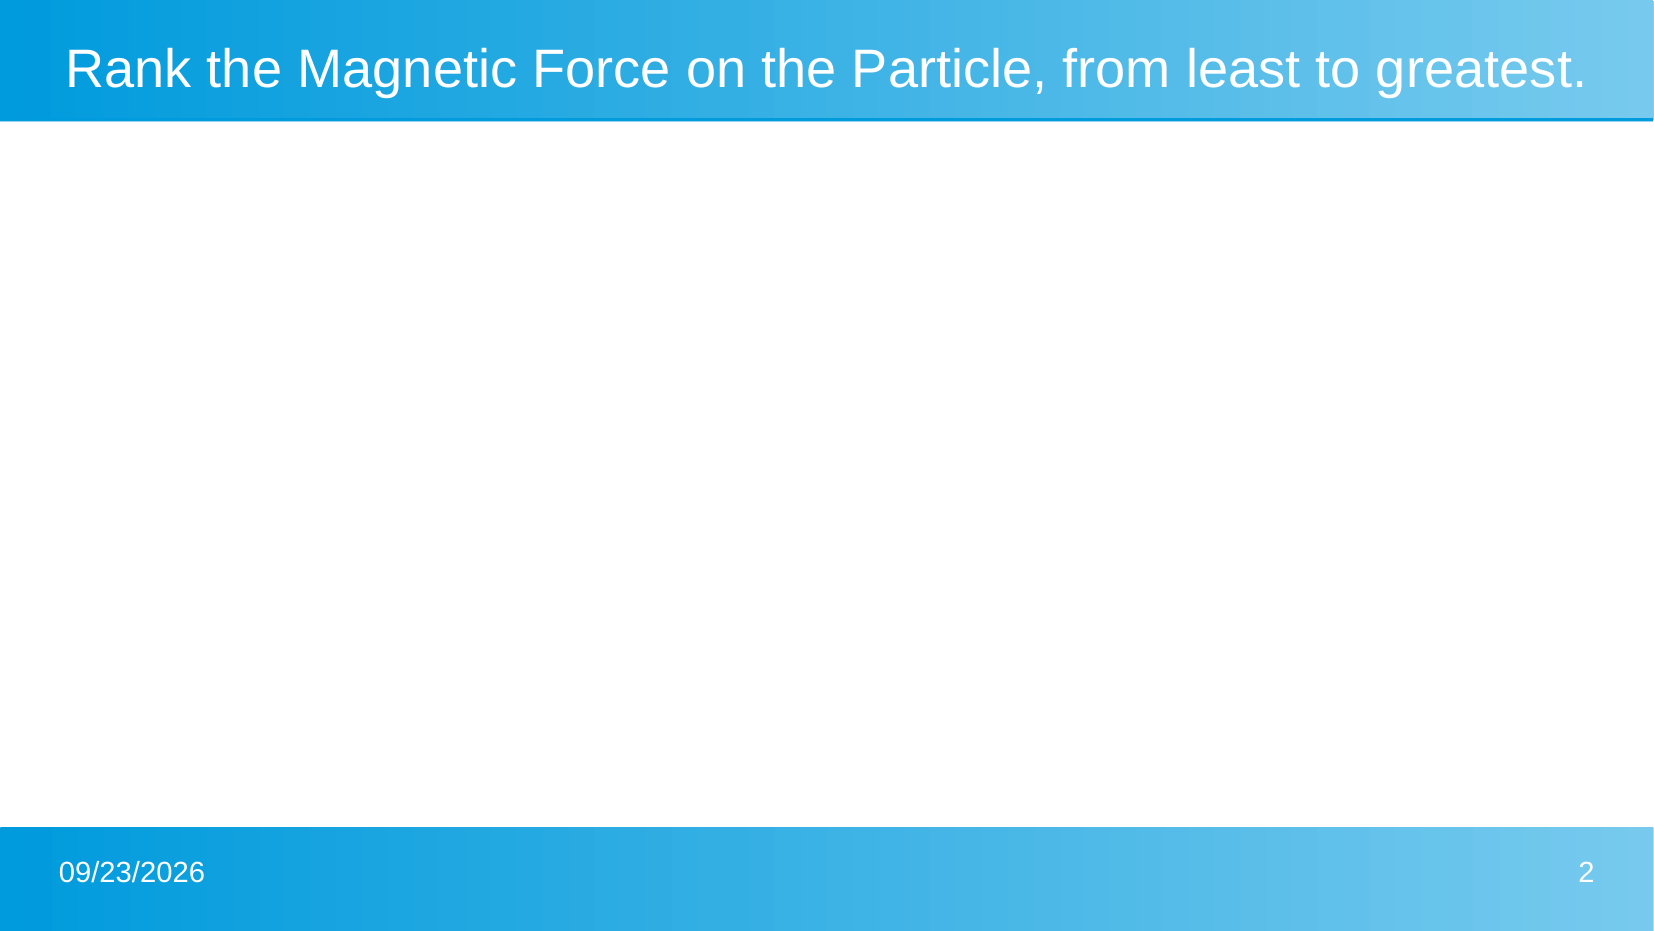

# Rank the Magnetic Force on the Particle, from least to greatest.
2